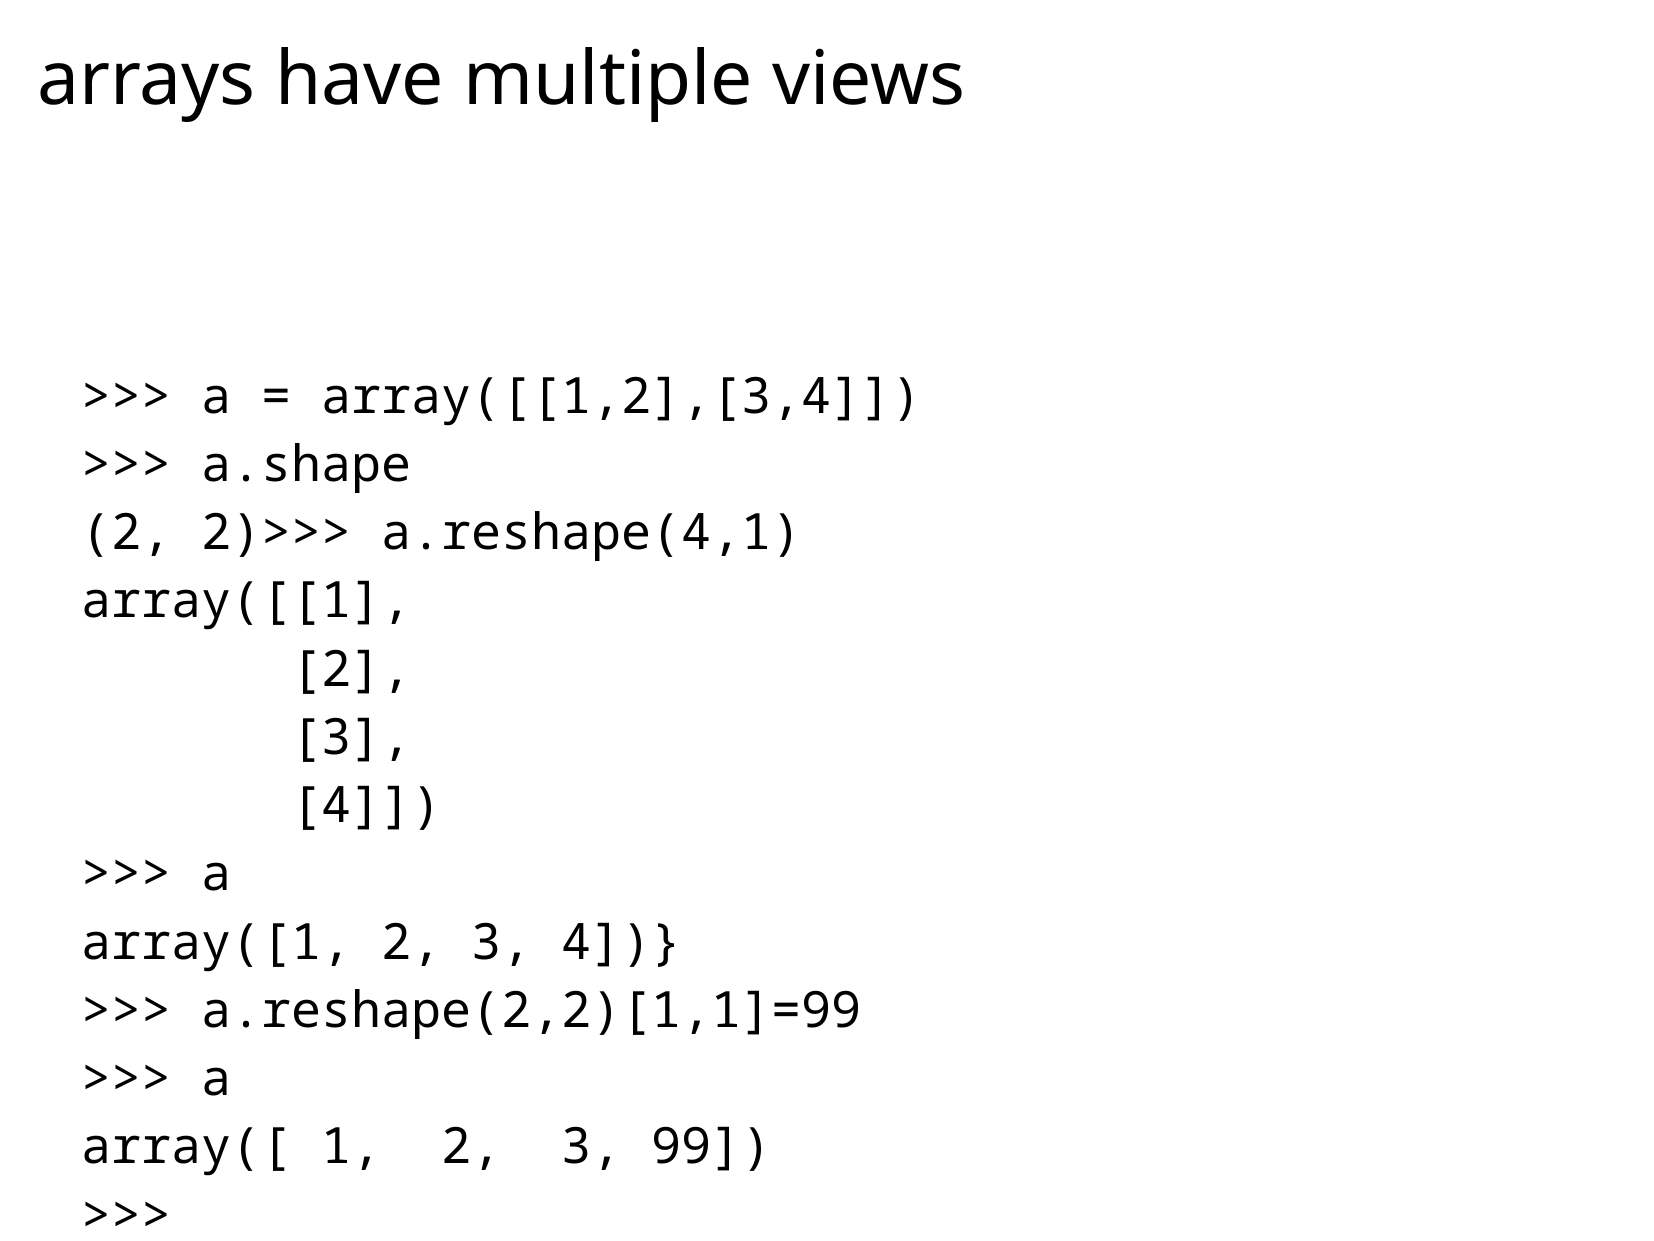

# arrays have multiple views
>>> a = array([[1,2],[3,4]])
>>> a.shape
(2, 2)>>> a.reshape(4,1)
array([[1],
 [2],
 [3],
 [4]])
>>> a
array([1, 2, 3, 4])}
>>> a.reshape(2,2)[1,1]=99
>>> a
array([ 1, 2, 3, 99])
>>>